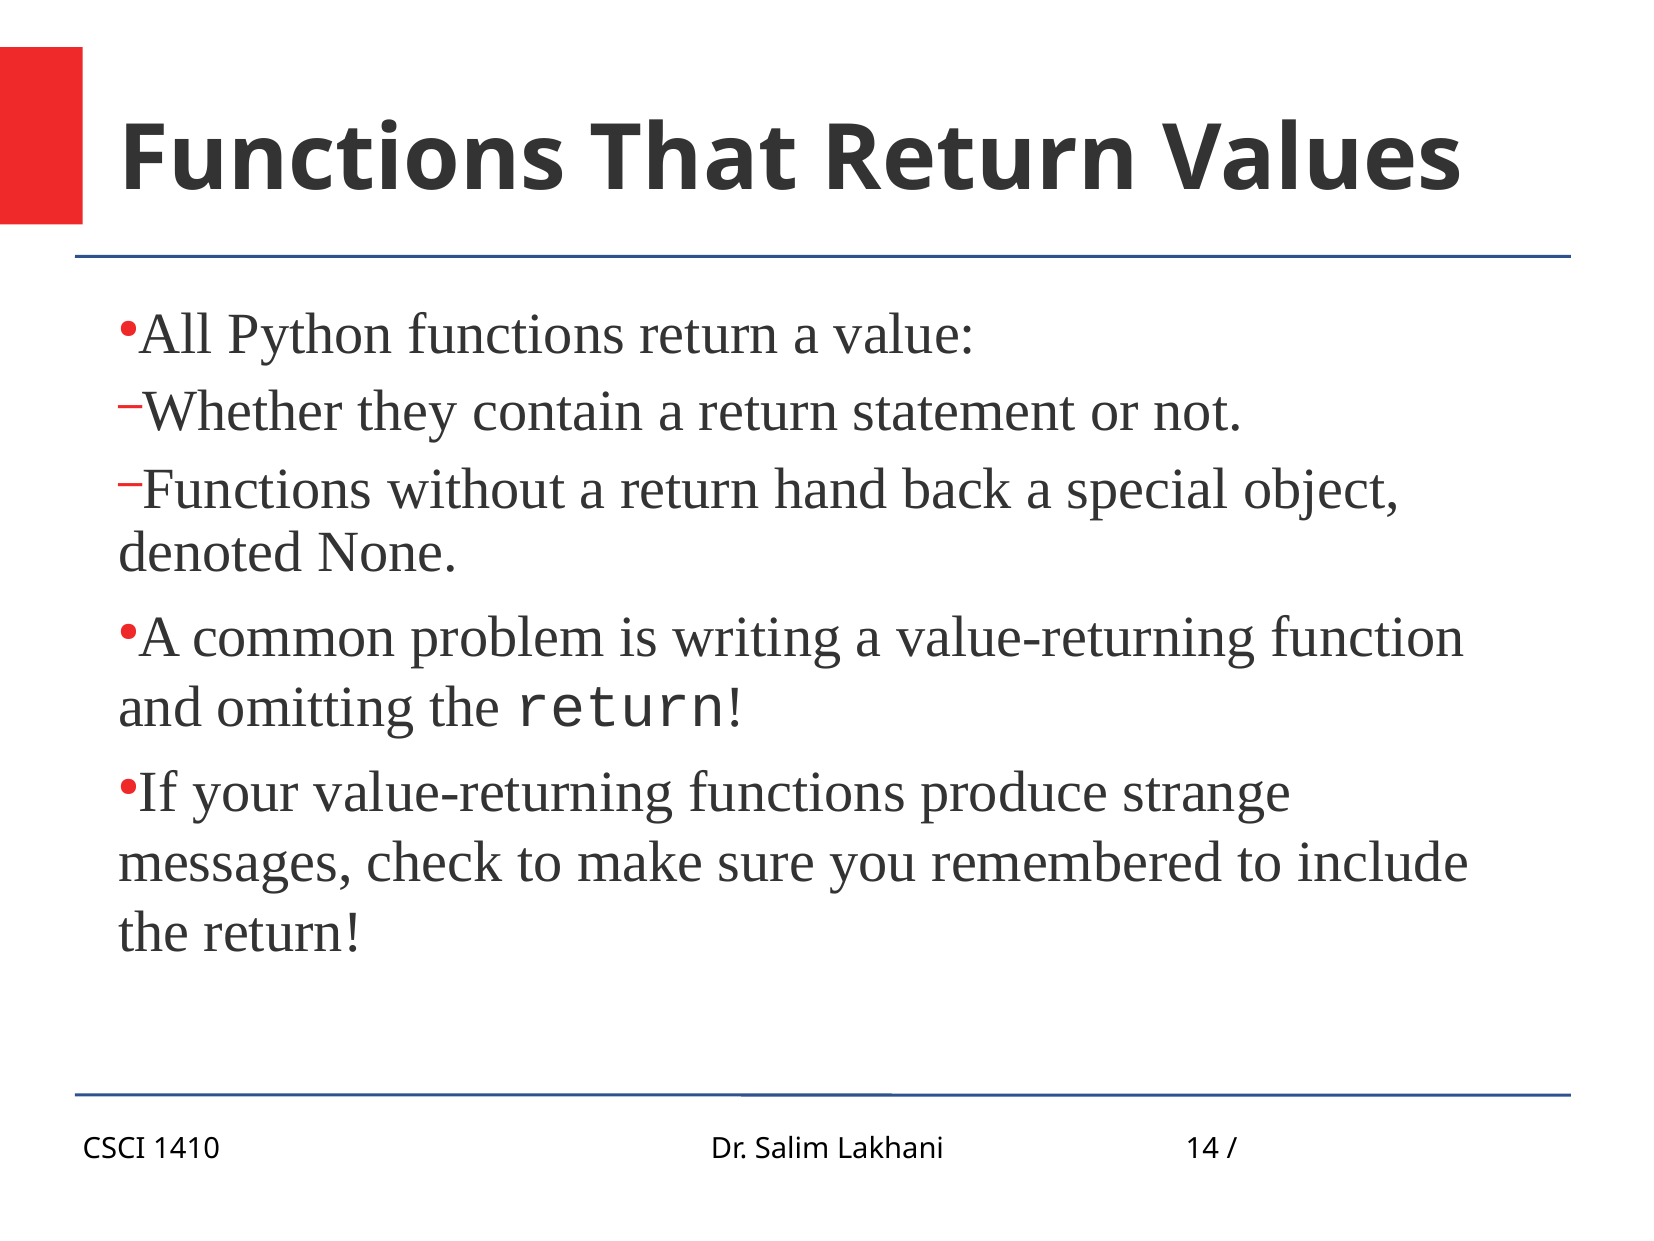

# Functions That Return Values
All Python functions return a value:
Whether they contain a return statement or not.
Functions without a return hand back a special object, denoted None.
A common problem is writing a value-returning function and omitting the return!
If your value-returning functions produce strange messages, check to make sure you remembered to include the return!
CSCI 1410
Dr. Salim Lakhani